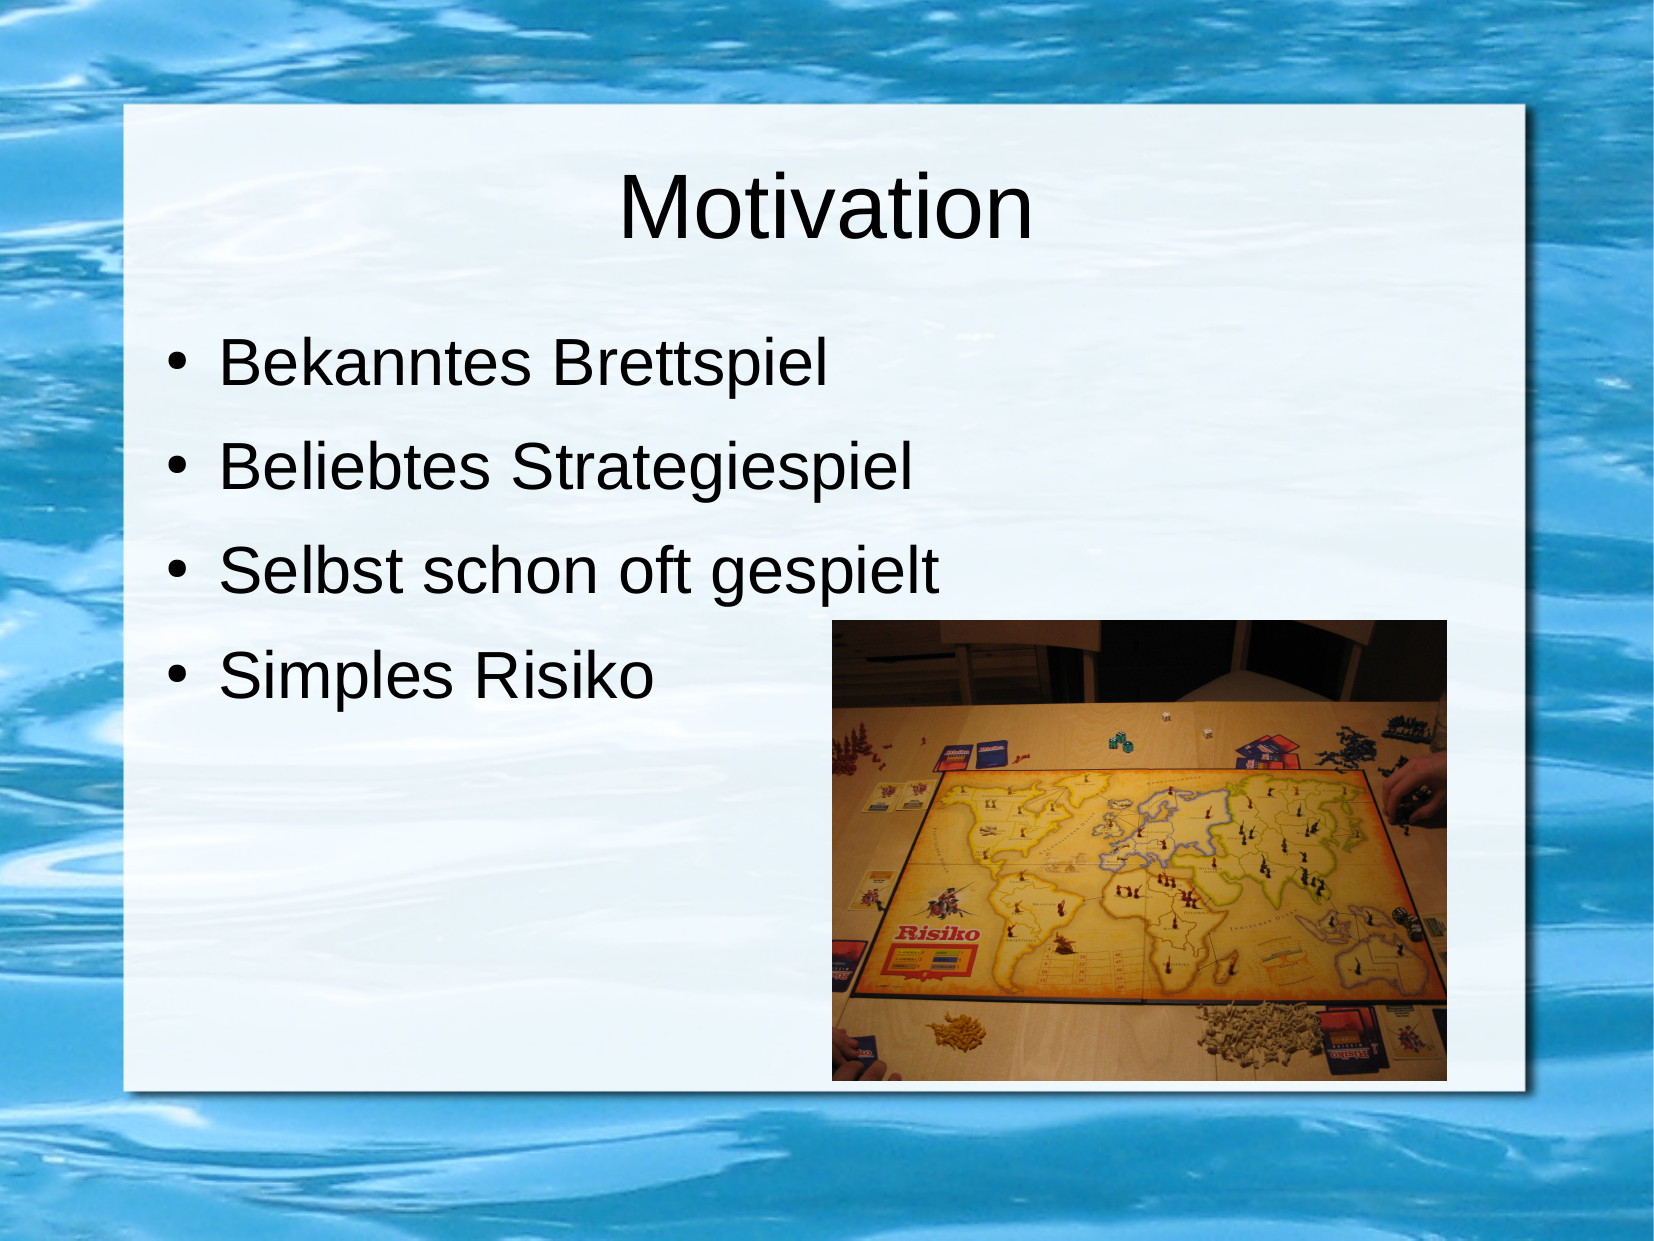

# Motivation
Bekanntes Brettspiel
Beliebtes Strategiespiel
Selbst schon oft gespielt
Simples Risiko